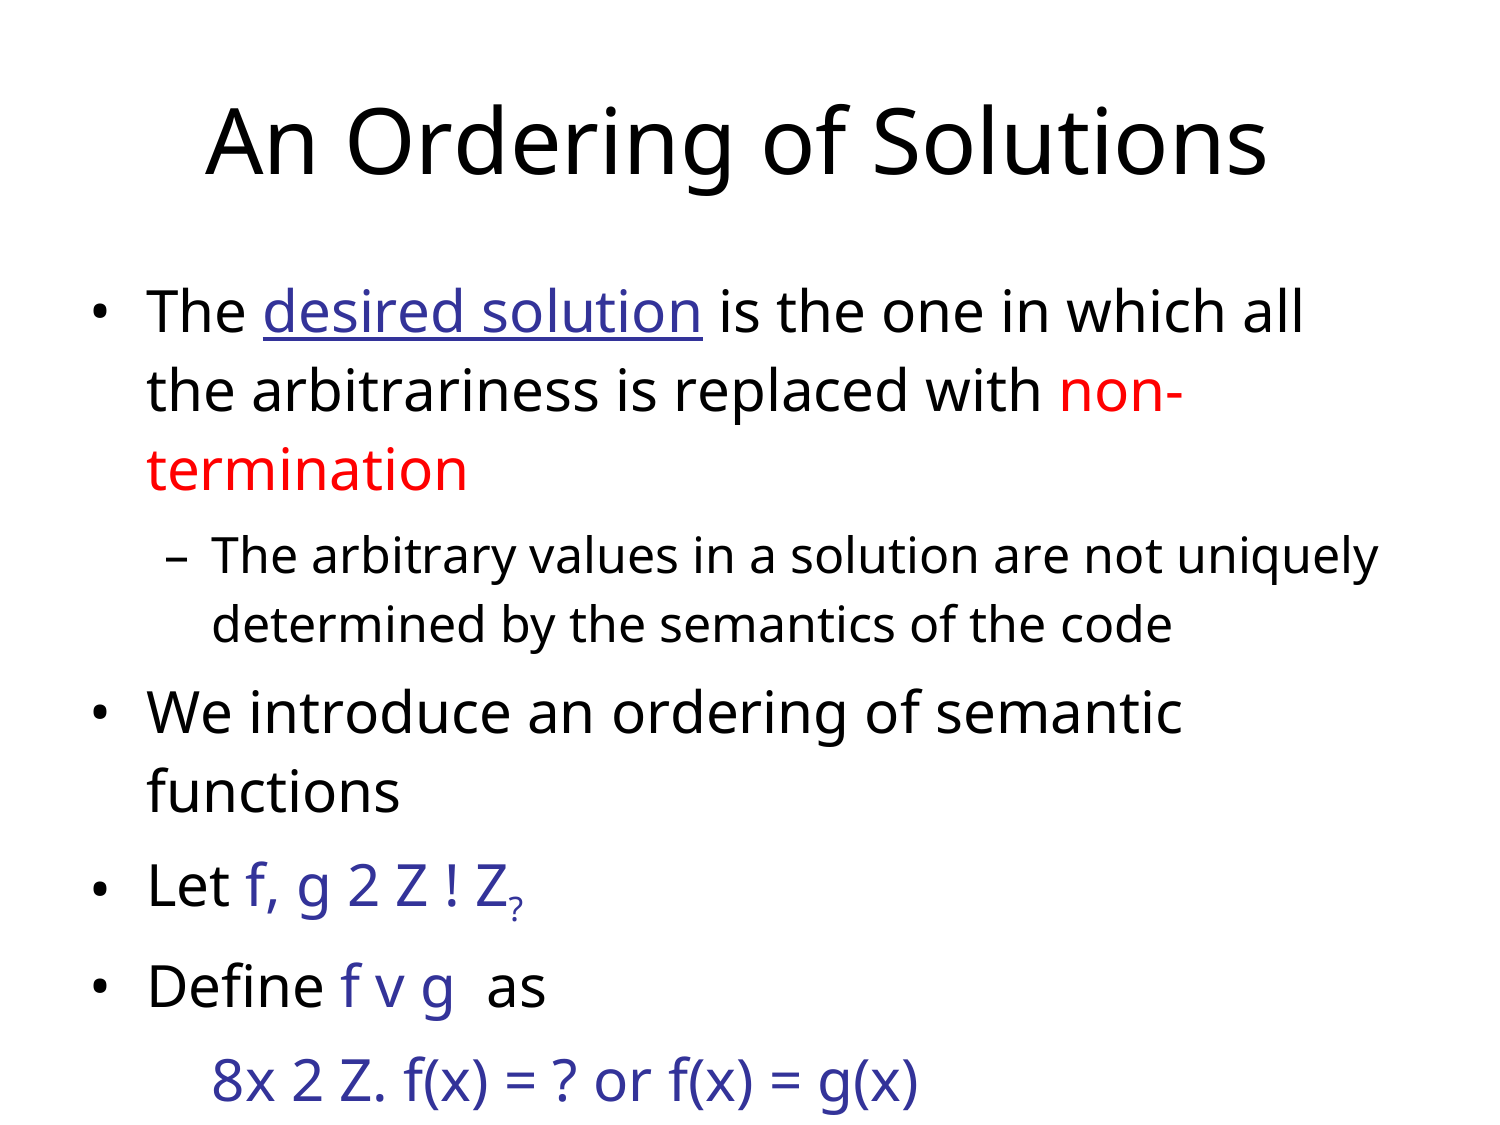

# An Ordering of Solutions
The desired solution is the one in which all the arbitrariness is replaced with non-termination
The arbitrary values in a solution are not uniquely determined by the semantics of the code
We introduce an ordering of semantic functions
Let f, g 2 Z ! Z?
Define f v g as
 8x 2 Z. f(x) = ? or f(x) = g(x)
A “smaller” function terminates at most as often, and when it terminates it produces the same result